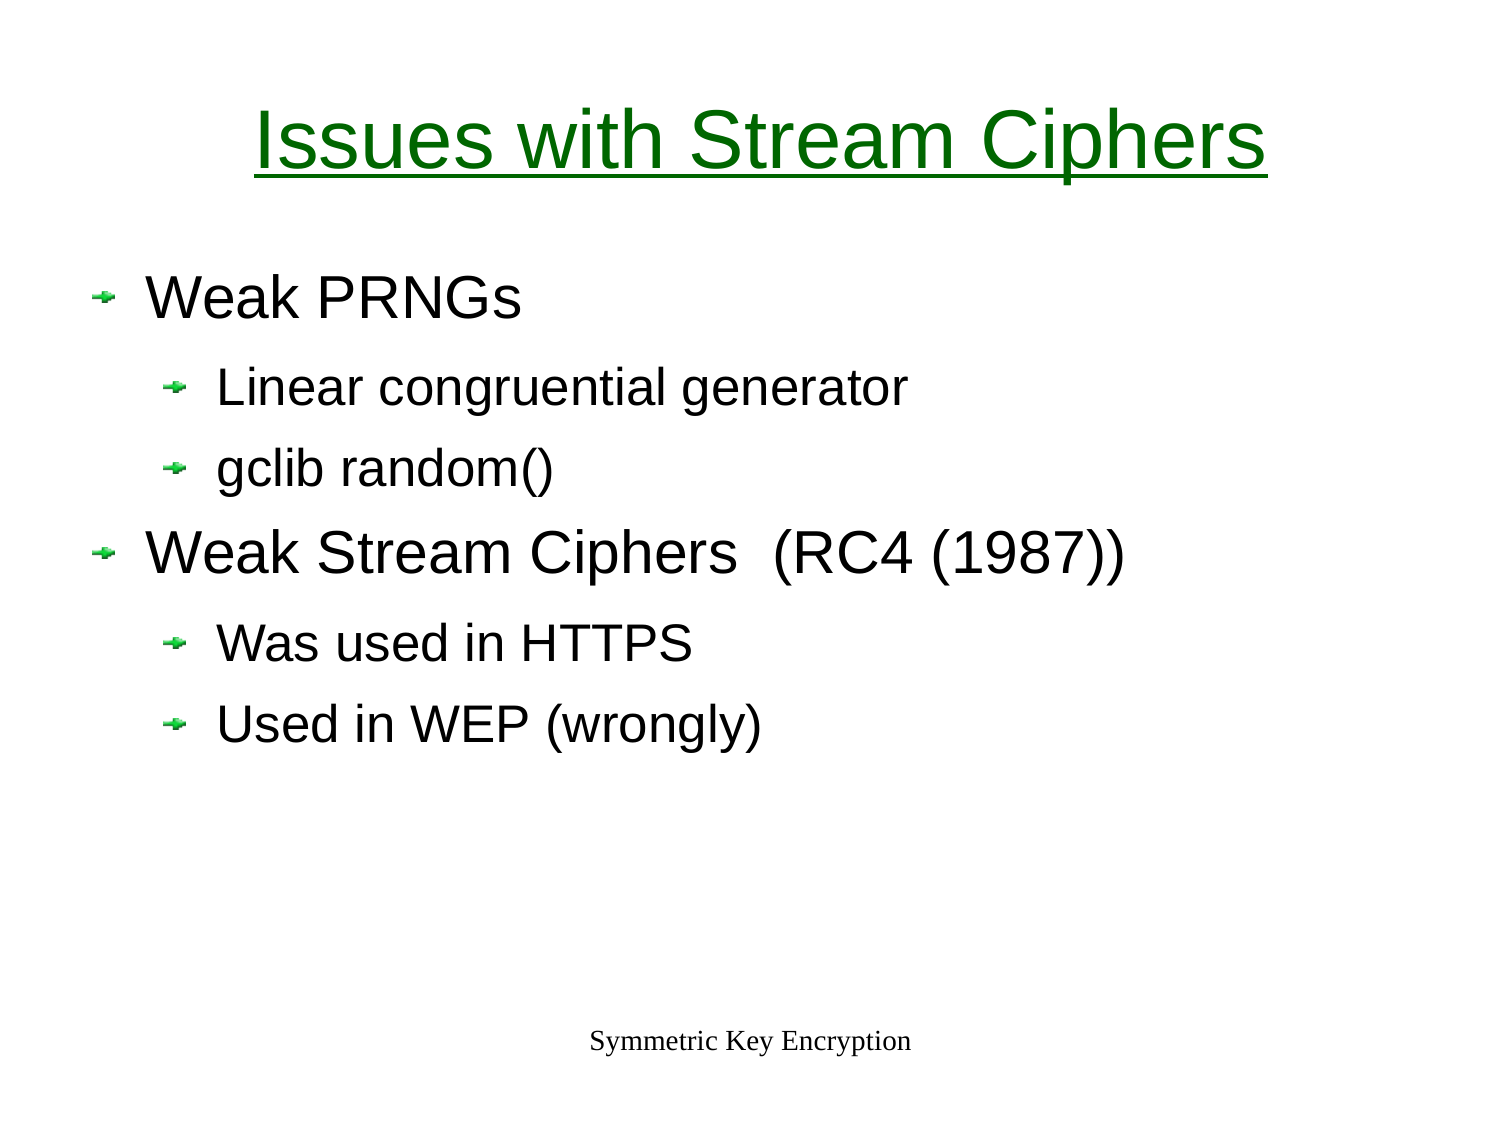

# Issues with Stream Ciphers
Weak PRNGs
Linear congruential generator
gclib random()
Weak Stream Ciphers (RC4 (1987))
Was used in HTTPS
Used in WEP (wrongly)
Symmetric Key Encryption